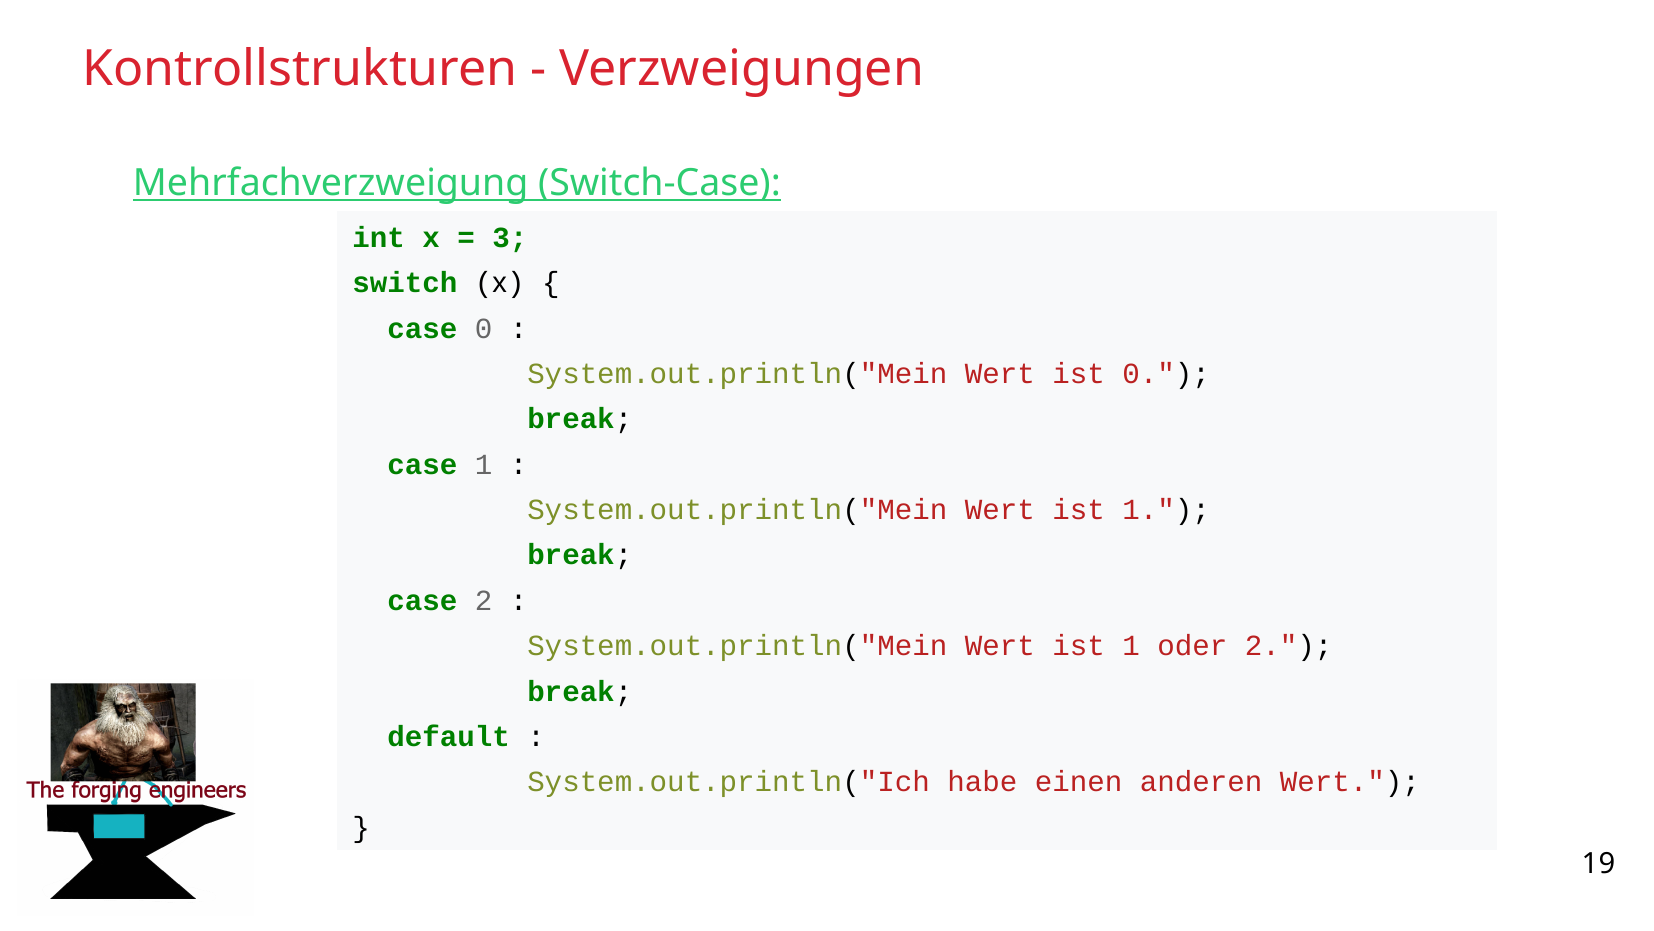

# Kontrollstrukturen - Verzweigungen
Mehrfachverzweigung (Switch-Case):
int x = 3;
switch (x) {
 case 0 :
 System.out.println("Mein Wert ist 0.");
 break;
 case 1 :
 System.out.println("Mein Wert ist 1.");
 break;
 case 2 :
 System.out.println("Mein Wert ist 1 oder 2.");
 break;
 default :
 System.out.println("Ich habe einen anderen Wert.");
}